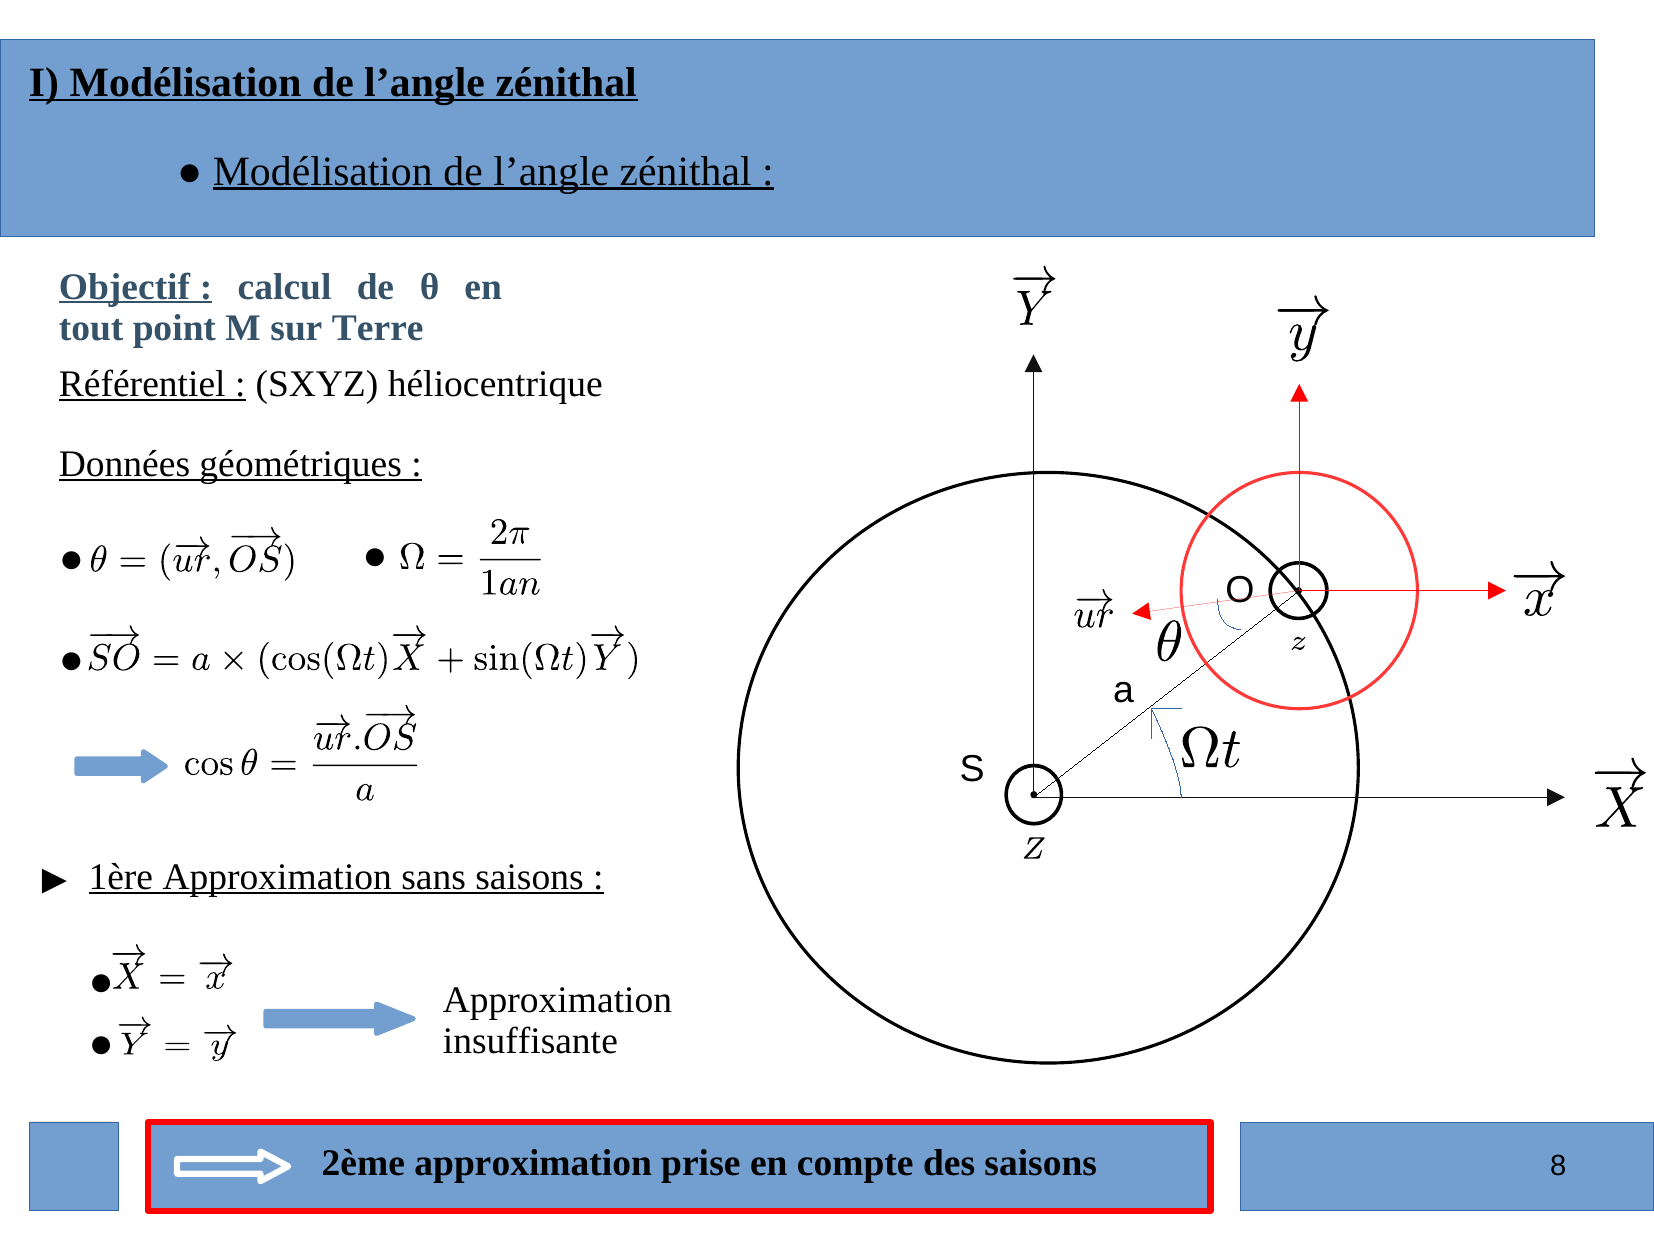

I) Modélisation de l’angle zénithal
● Modélisation de l’angle zénithal :
Objectif : calcul de θ en tout point M sur Terre
Référentiel : (SXYZ) héliocentrique
Données géométriques :
●
●
O
●
a
S
►
1ère Approximation sans saisons :
●
●
Approximation insuffisante
2ème approximation prise en compte des saisons
8